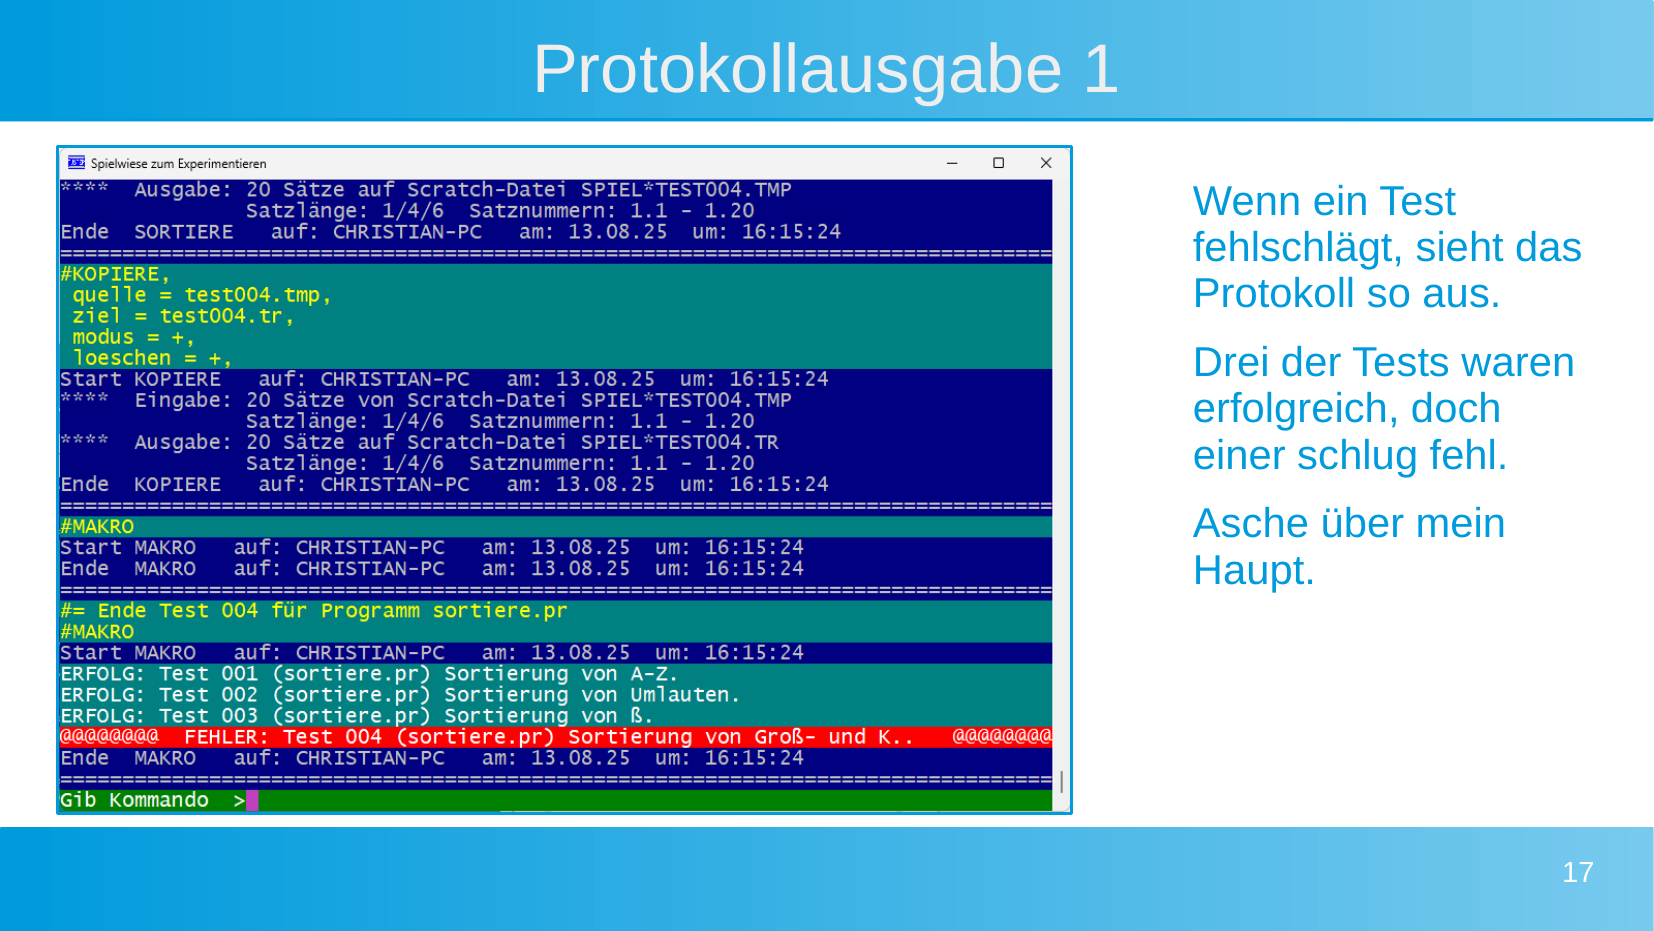

# Protokollausgabe 1
Wenn ein Test fehlschlägt, sieht das Protokoll so aus.
Drei der Tests waren erfolgreich, doch einer schlug fehl.
Asche über mein Haupt.
17